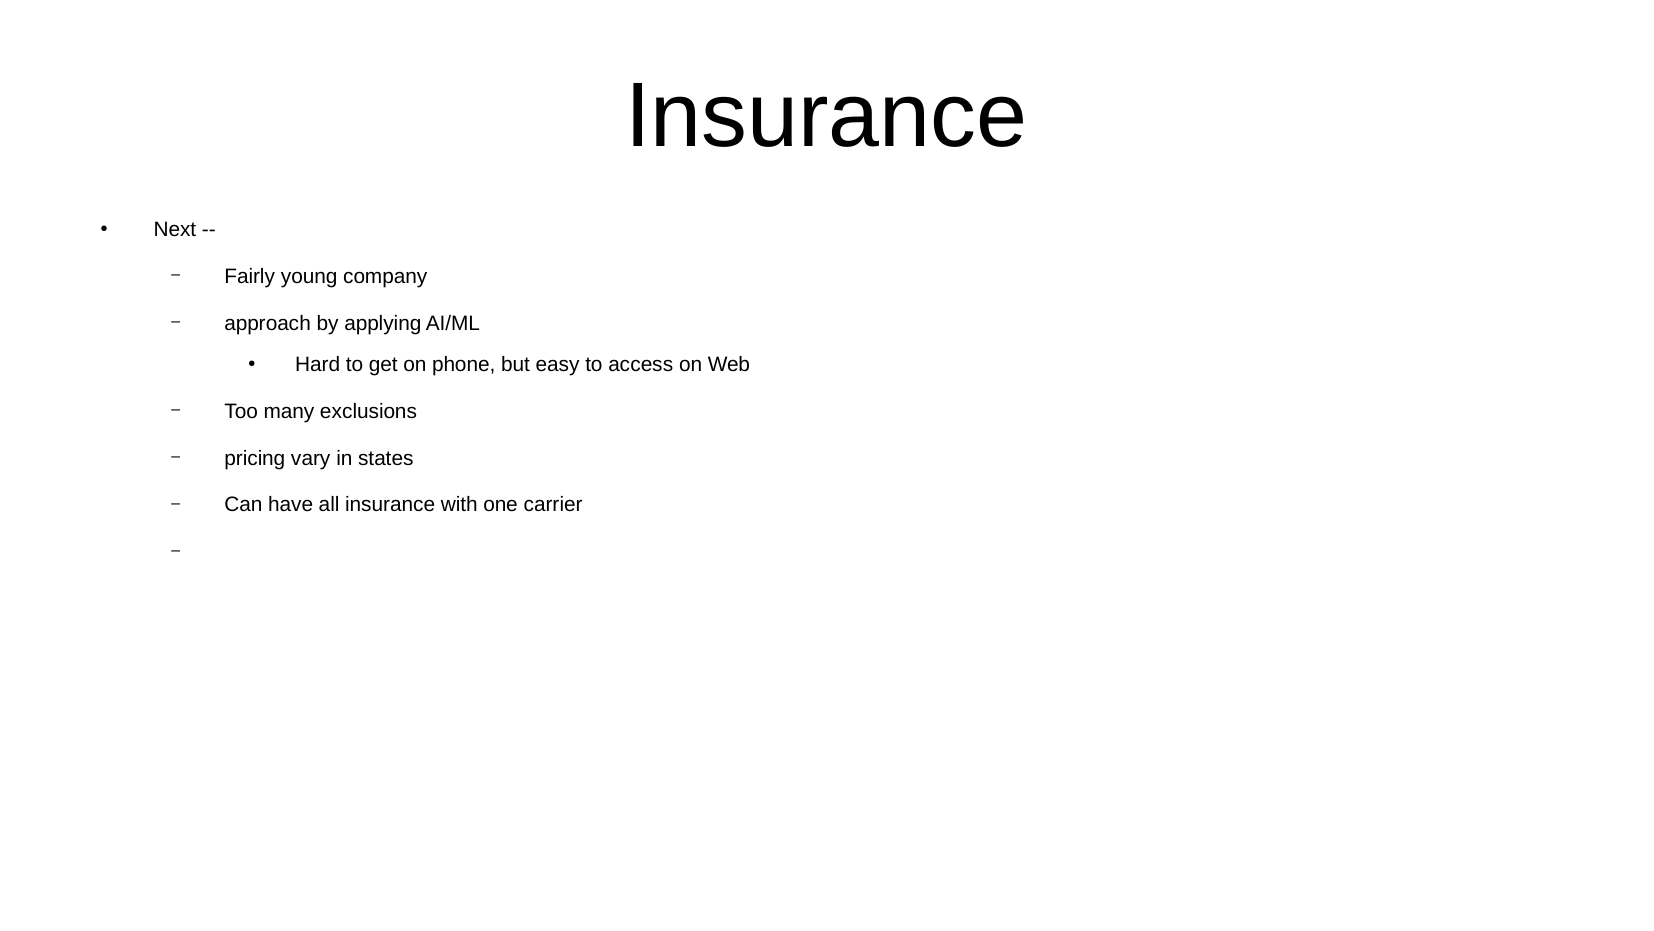

# Insurance
Next --
Fairly young company
approach by applying AI/ML
Hard to get on phone, but easy to access on Web
Too many exclusions
pricing vary in states
Can have all insurance with one carrier